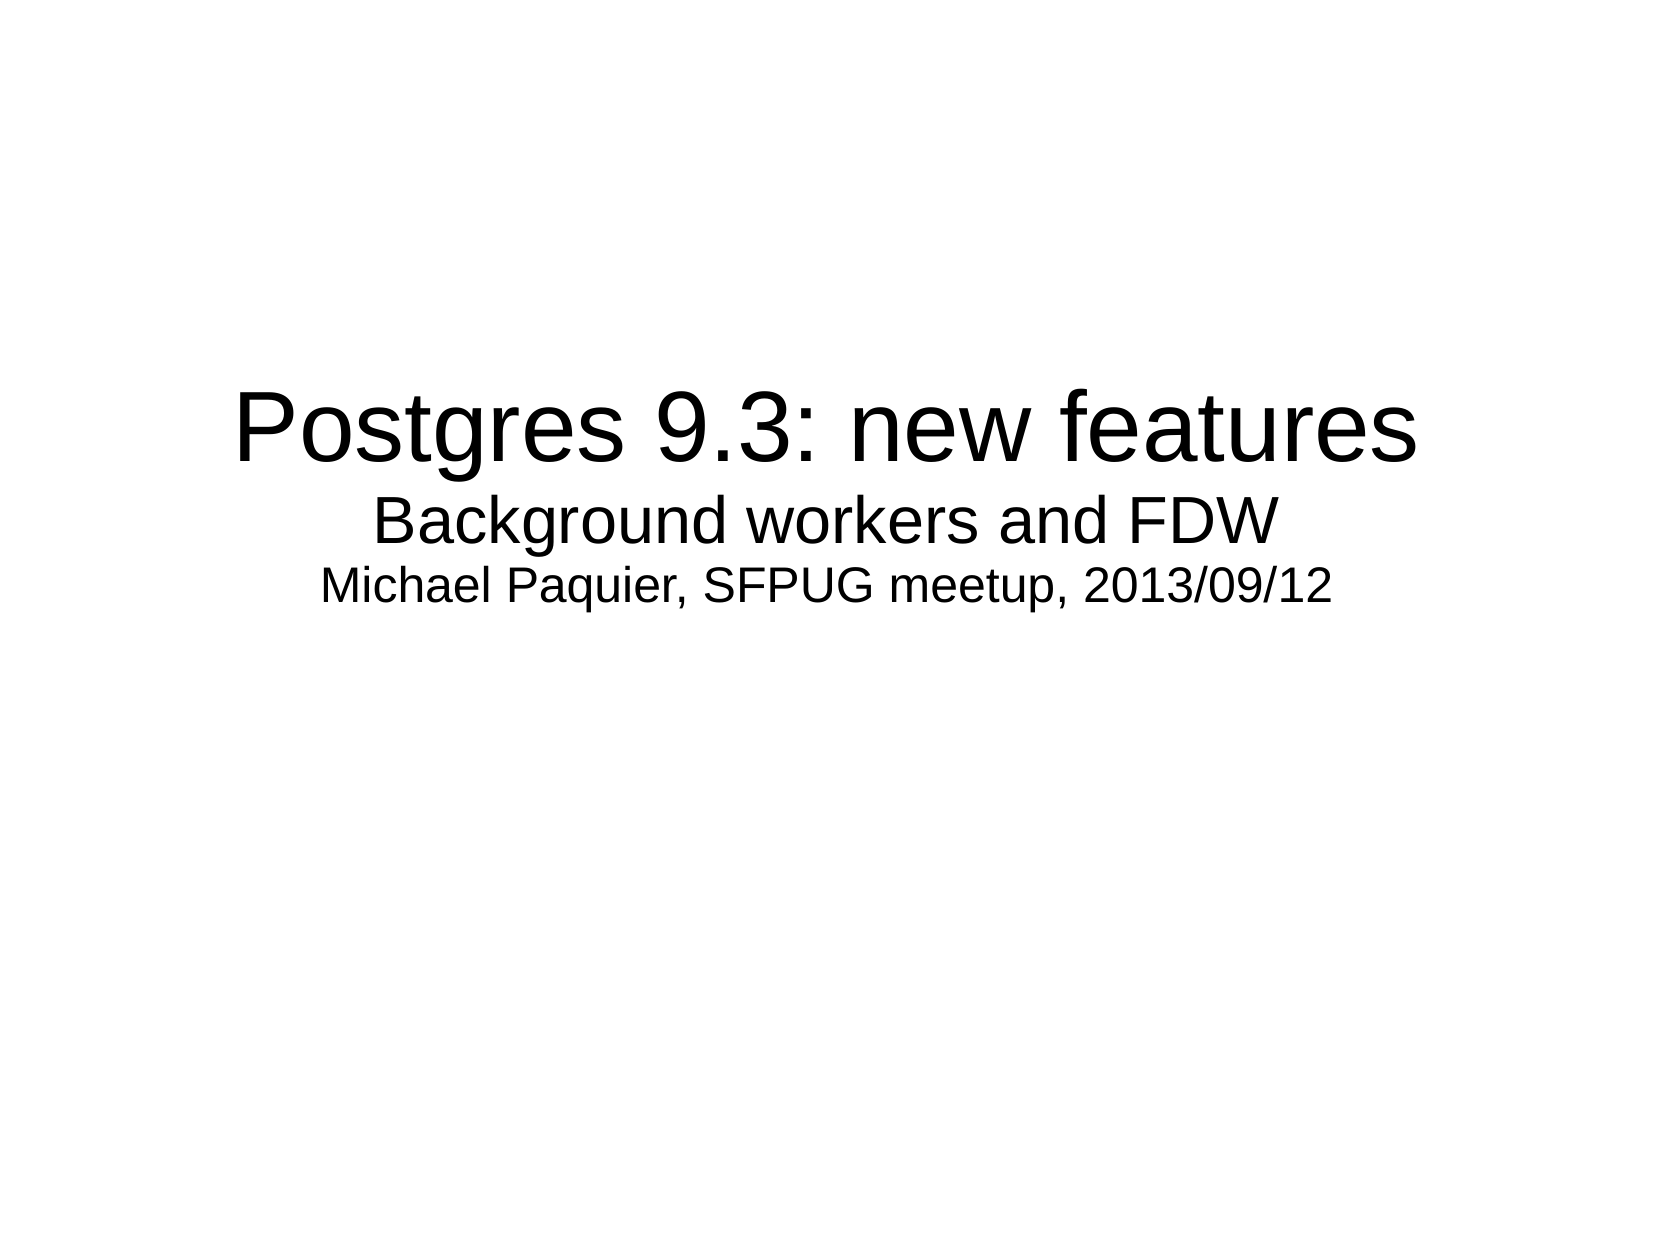

# Postgres 9.3: new features
Background workers and FDW
Michael Paquier, SFPUG meetup, 2013/09/12